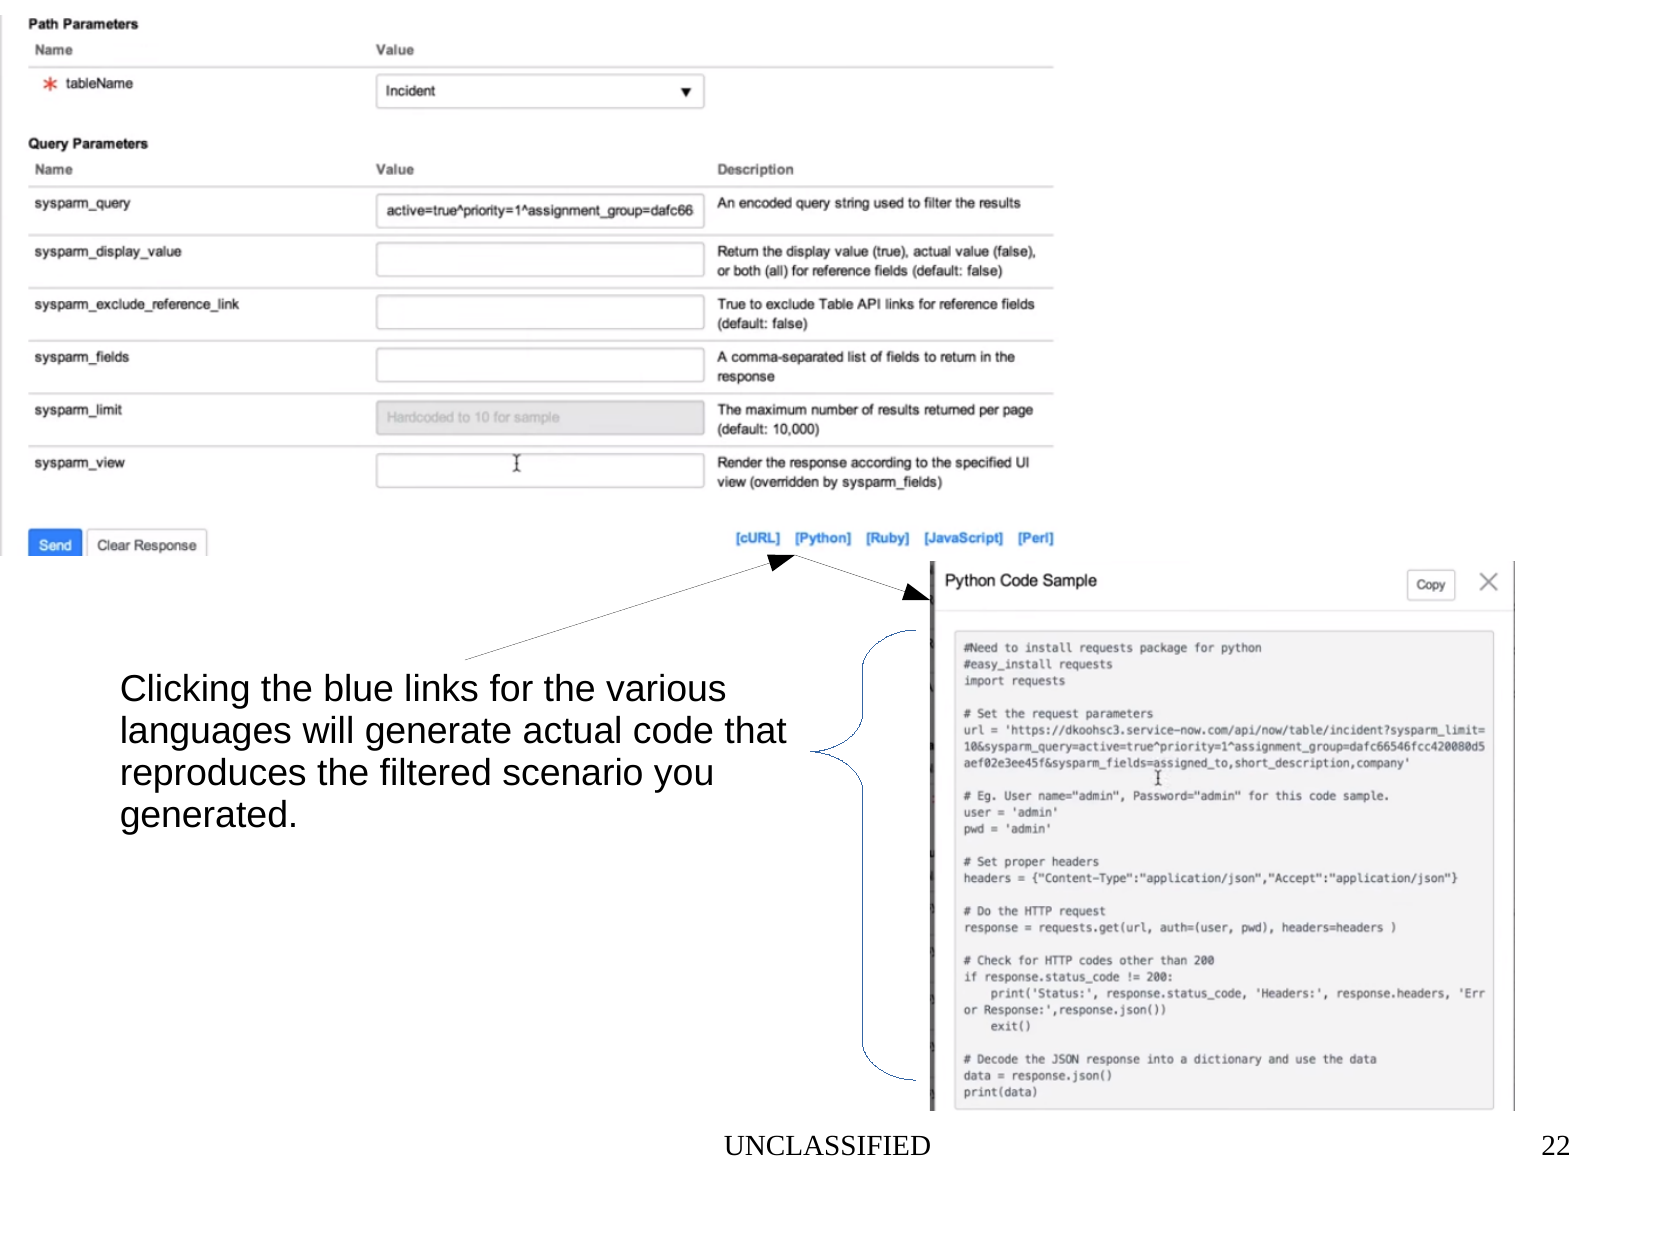

Clicking the blue links for the various languages will generate actual code that reproduces the filtered scenario you generated.
UNCLASSIFIED
22